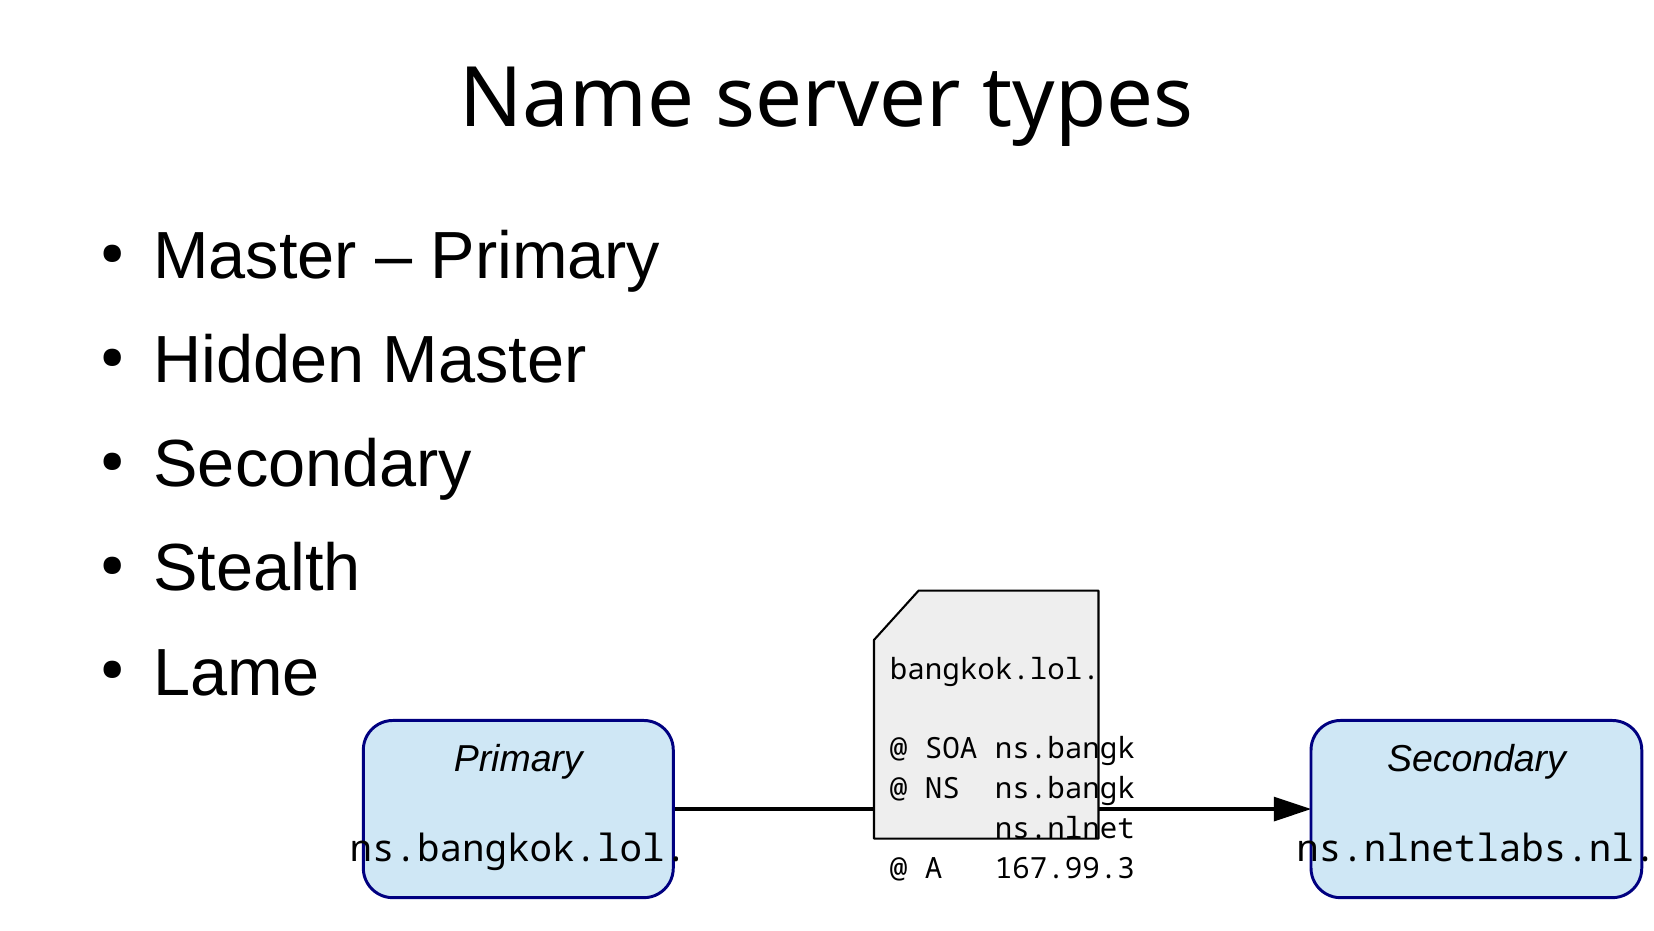

# Name server types
Master – Primary
Hidden Master
Secondary
Stealth
Lame
bangkok.lol.
@ SOA ns.bangk
@ NS ns.bangk
 ns.nlnet
@ A 167.99.3
Primary
ns.bangkok.lol.
Secondary
ns.nlnetlabs.nl.